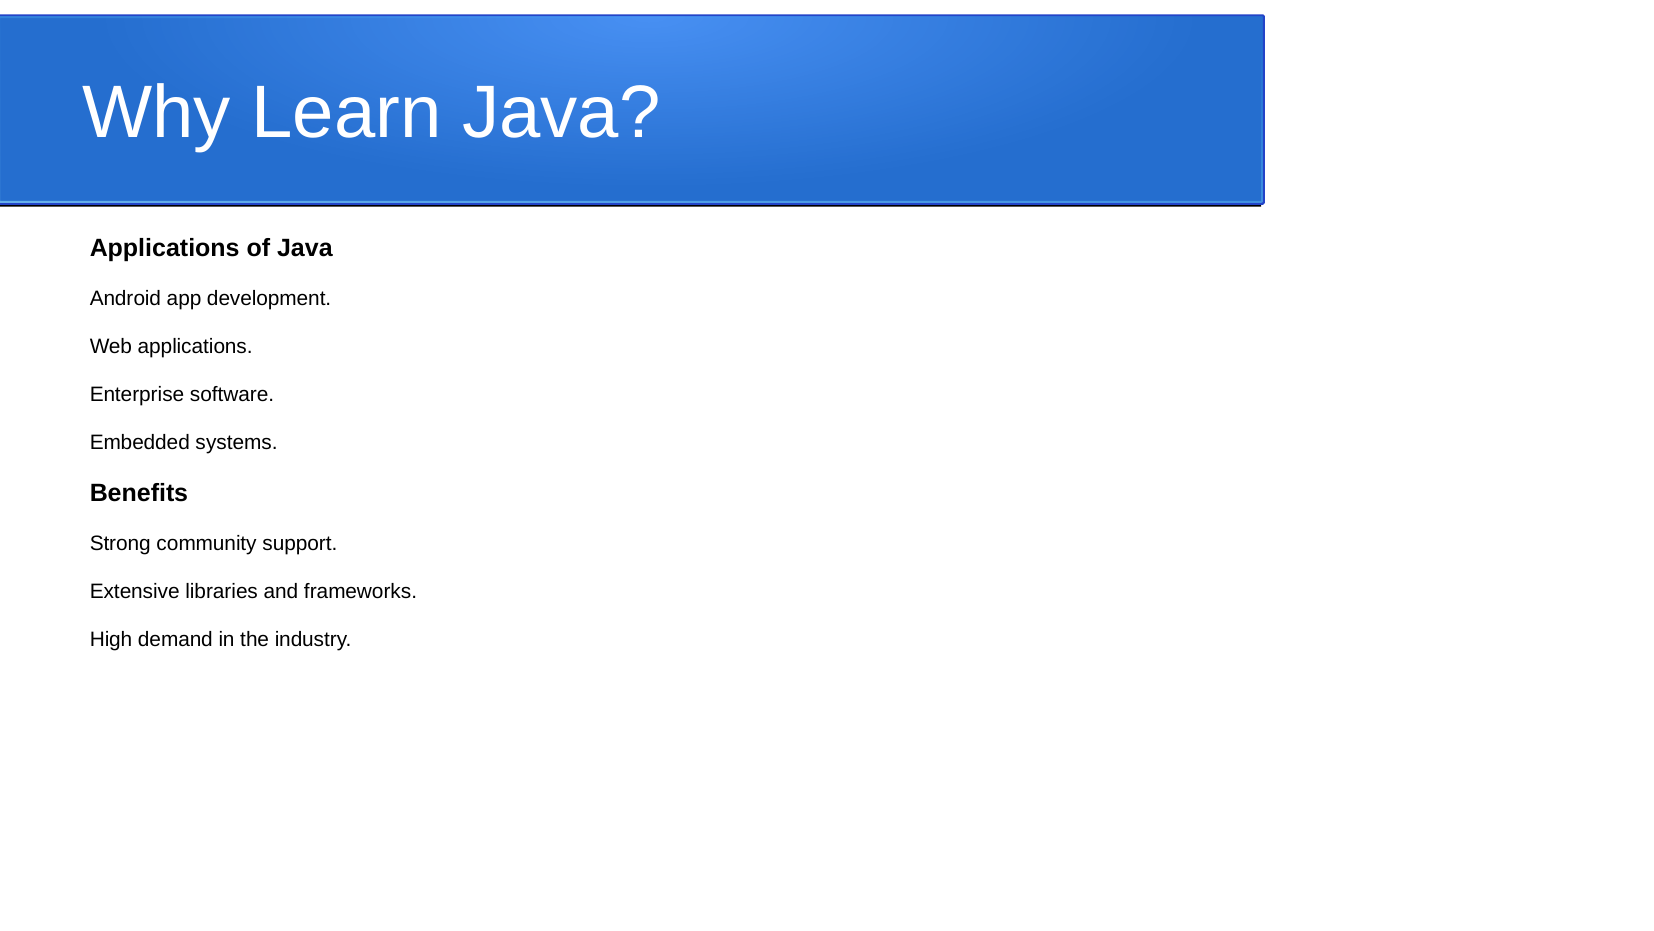

# Why Learn Java?
Applications of Java
Android app development.
Web applications.
Enterprise software.
Embedded systems.
Benefits
Strong community support.
Extensive libraries and frameworks.
High demand in the industry.